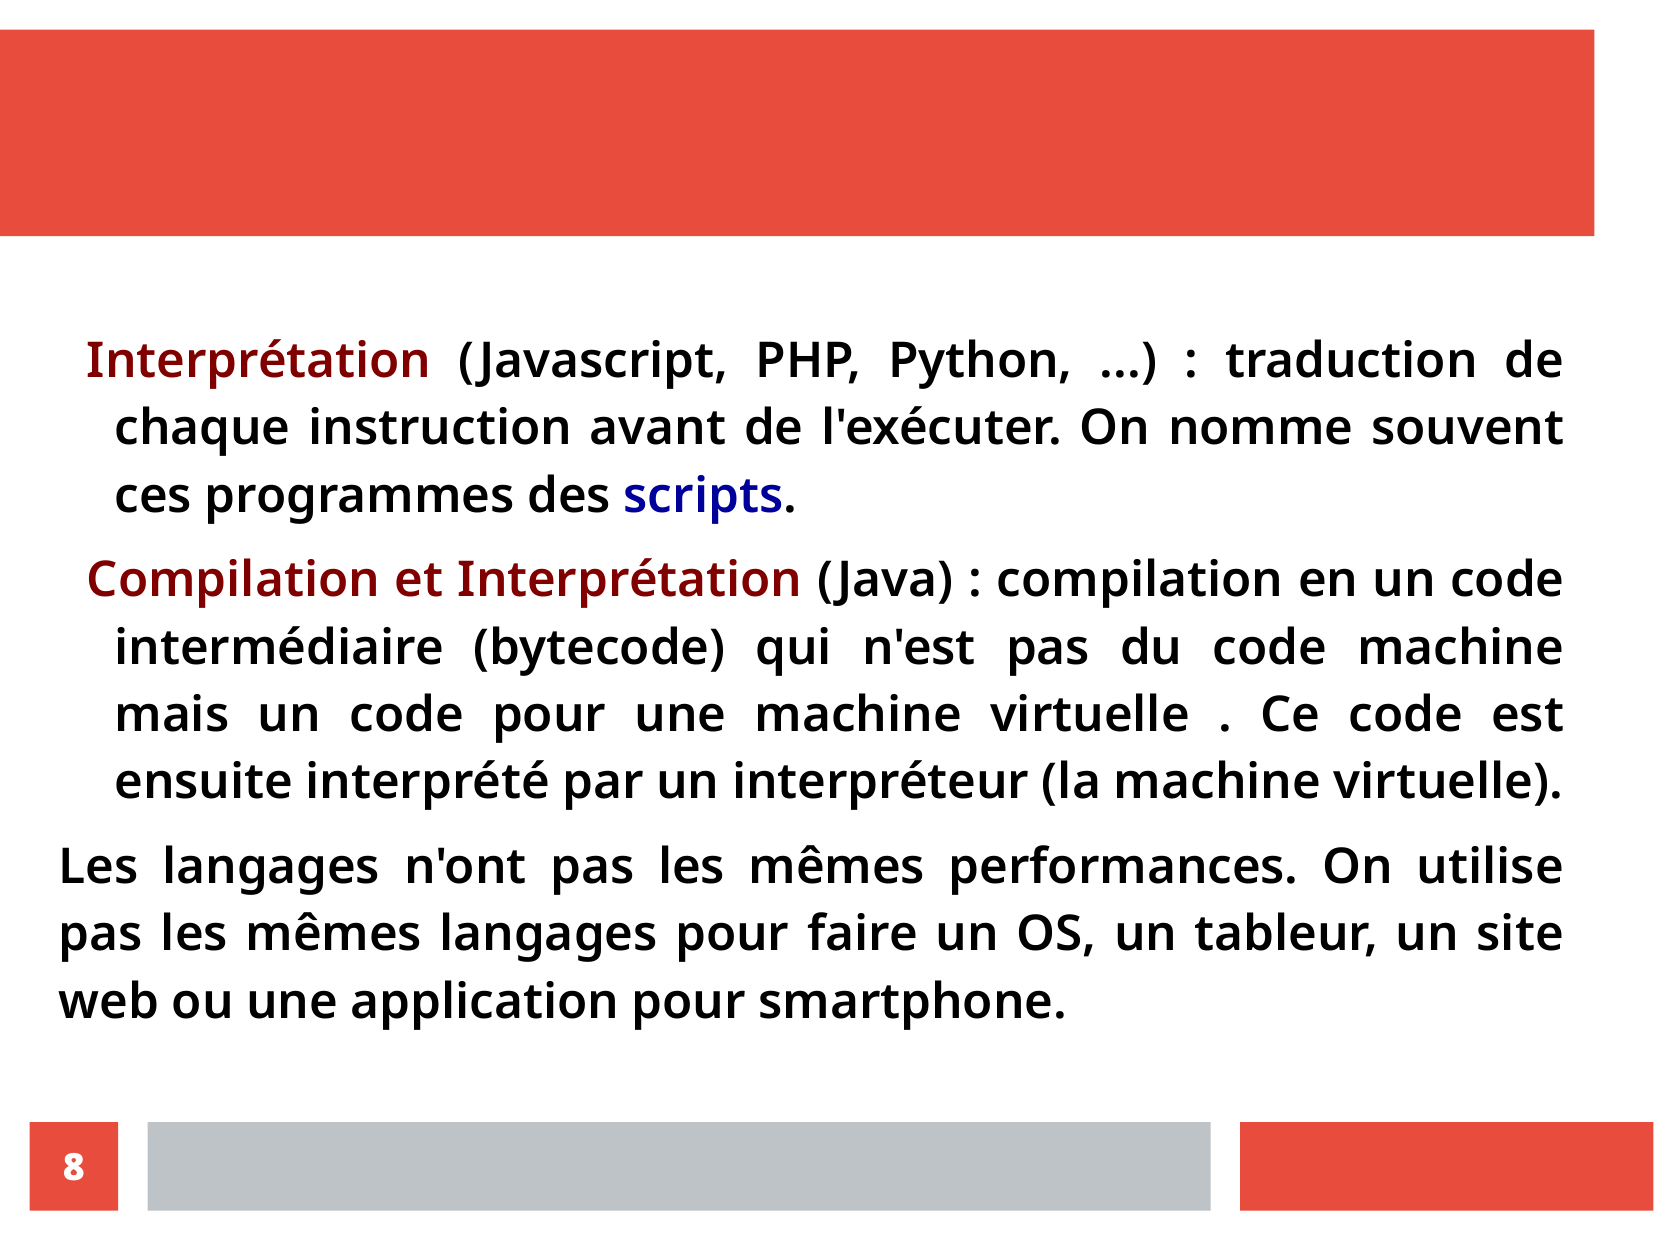

#
Interprétation (Javascript, PHP, Python, ...) : traduction de chaque instruction avant de l'exécuter. On nomme souvent ces programmes des scripts.
Compilation et Interprétation (Java) : compilation en un code intermédiaire (bytecode) qui n'est pas du code machine mais un code pour une machine virtuelle . Ce code est ensuite interprété par un interpréteur (la machine virtuelle).
Les langages n'ont pas les mêmes performances. On utilise pas les mêmes langages pour faire un OS, un tableur, un site web ou une application pour smartphone.
8